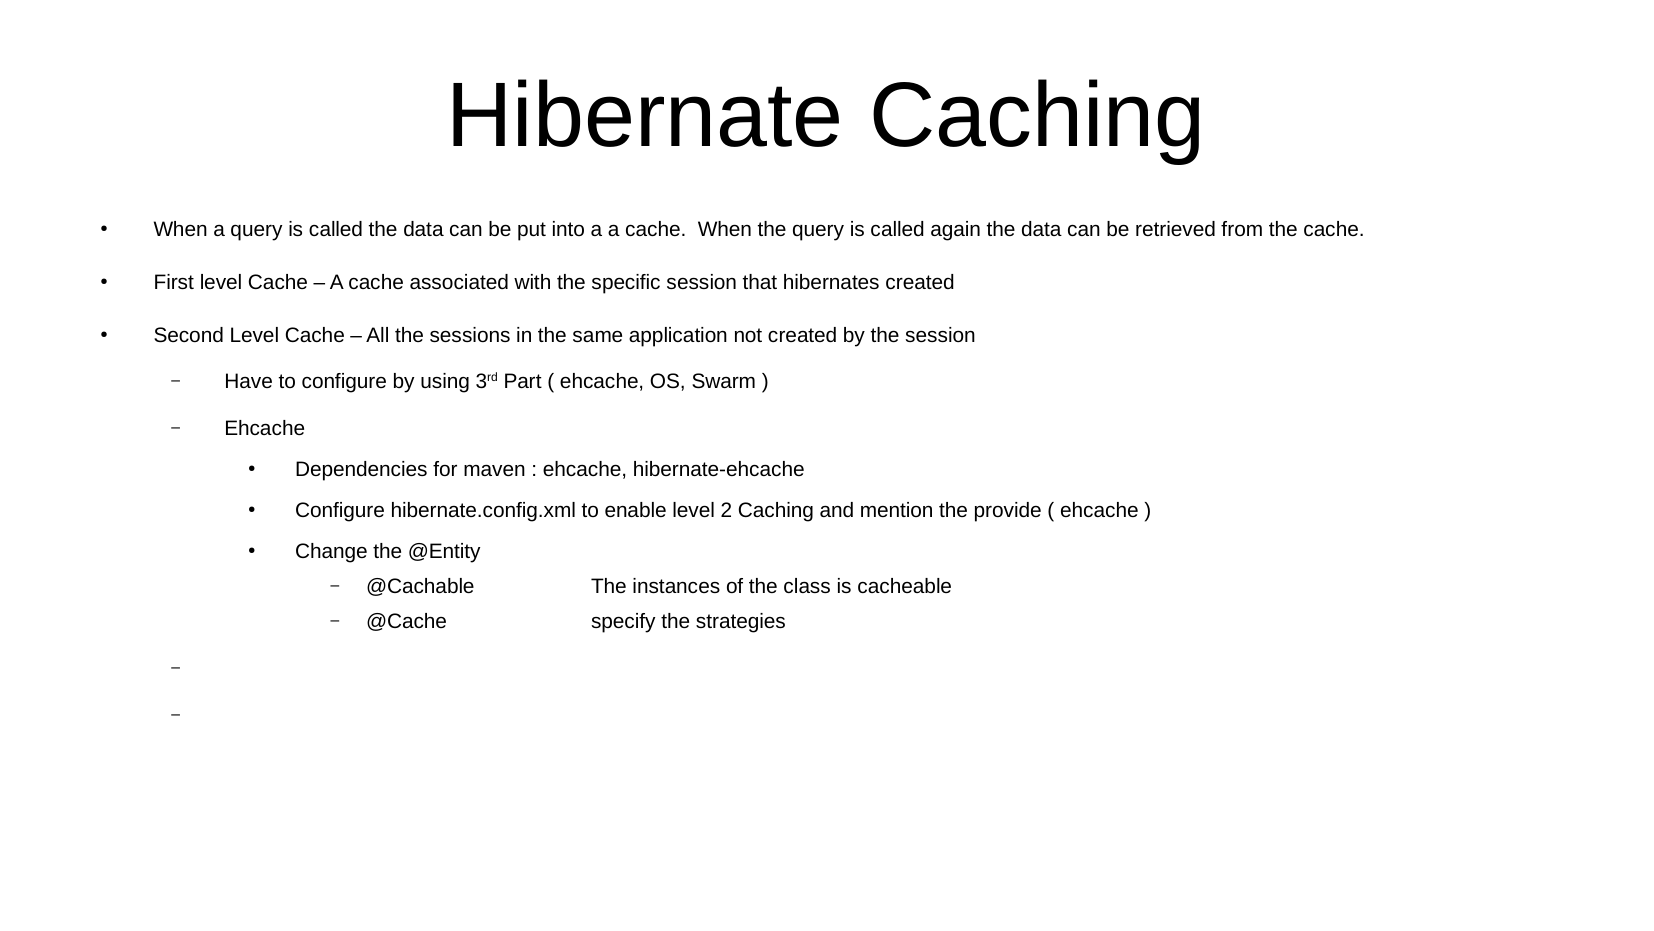

# Hibernate Caching
When a query is called the data can be put into a a cache. When the query is called again the data can be retrieved from the cache.
First level Cache – A cache associated with the specific session that hibernates created
Second Level Cache – All the sessions in the same application not created by the session
Have to configure by using 3rd Part ( ehcache, OS, Swarm )
Ehcache
Dependencies for maven : ehcache, hibernate-ehcache
Configure hibernate.config.xml to enable level 2 Caching and mention the provide ( ehcache )
Change the @Entity
@Cachable		The instances of the class is cacheable
@Cache		specify the strategies